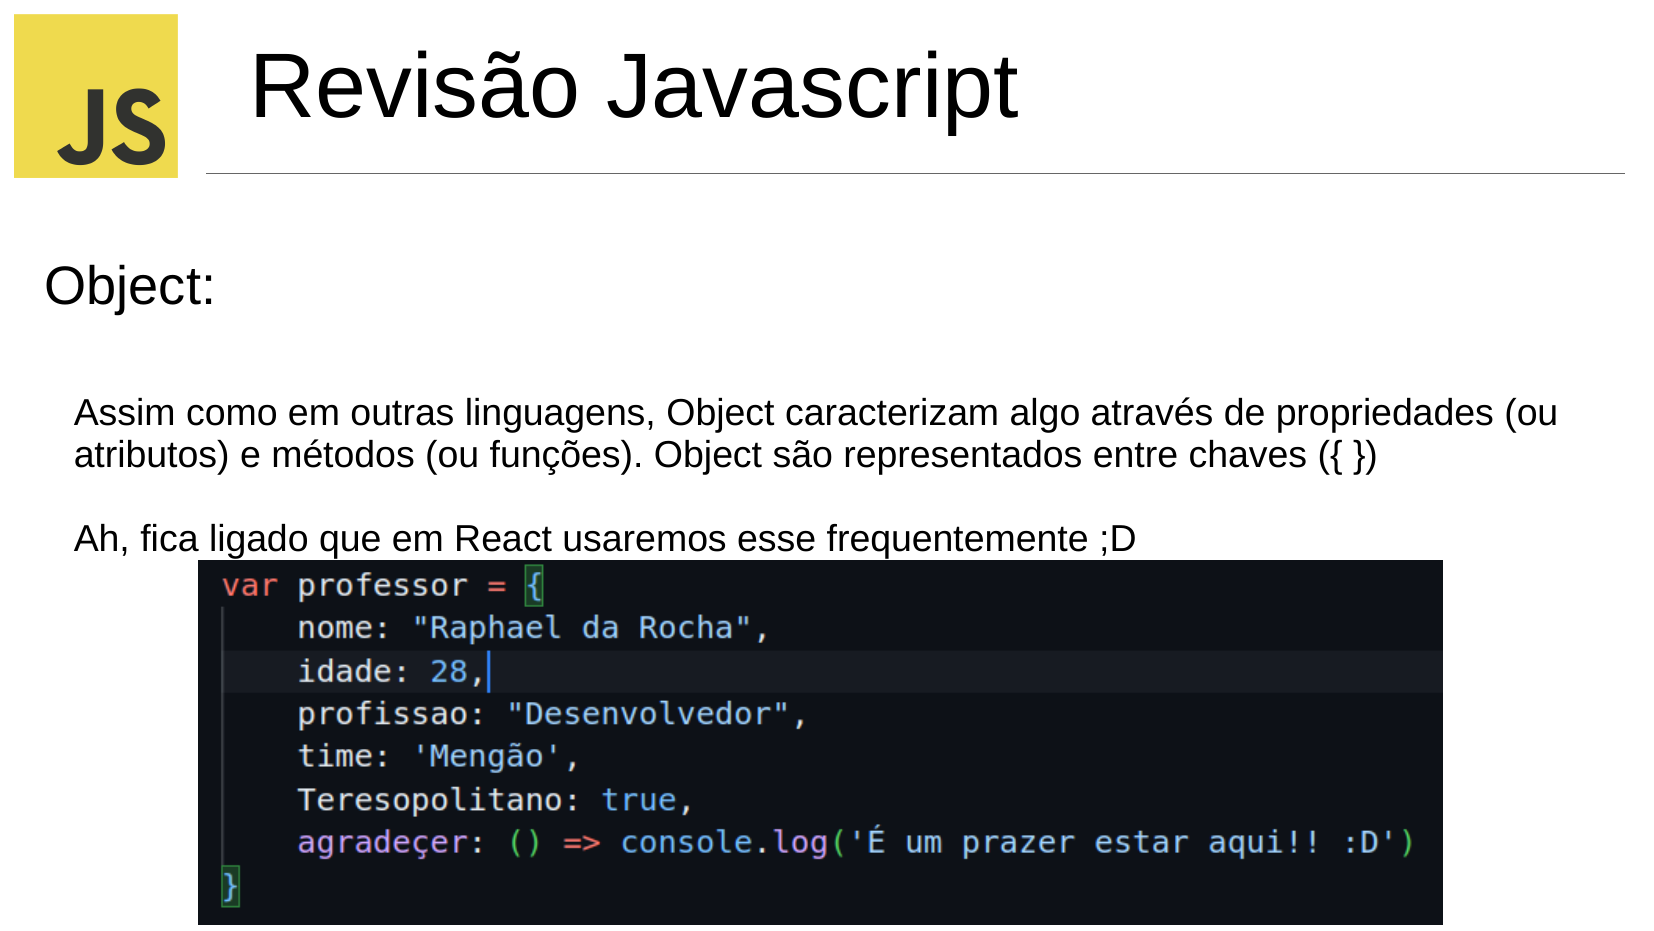

# Revisão Javascript
Object:
Assim como em outras linguagens, Object caracterizam algo através de propriedades (ou atributos) e métodos (ou funções). Object são representados entre chaves ({ })
Ah, fica ligado que em React usaremos esse frequentemente ;D